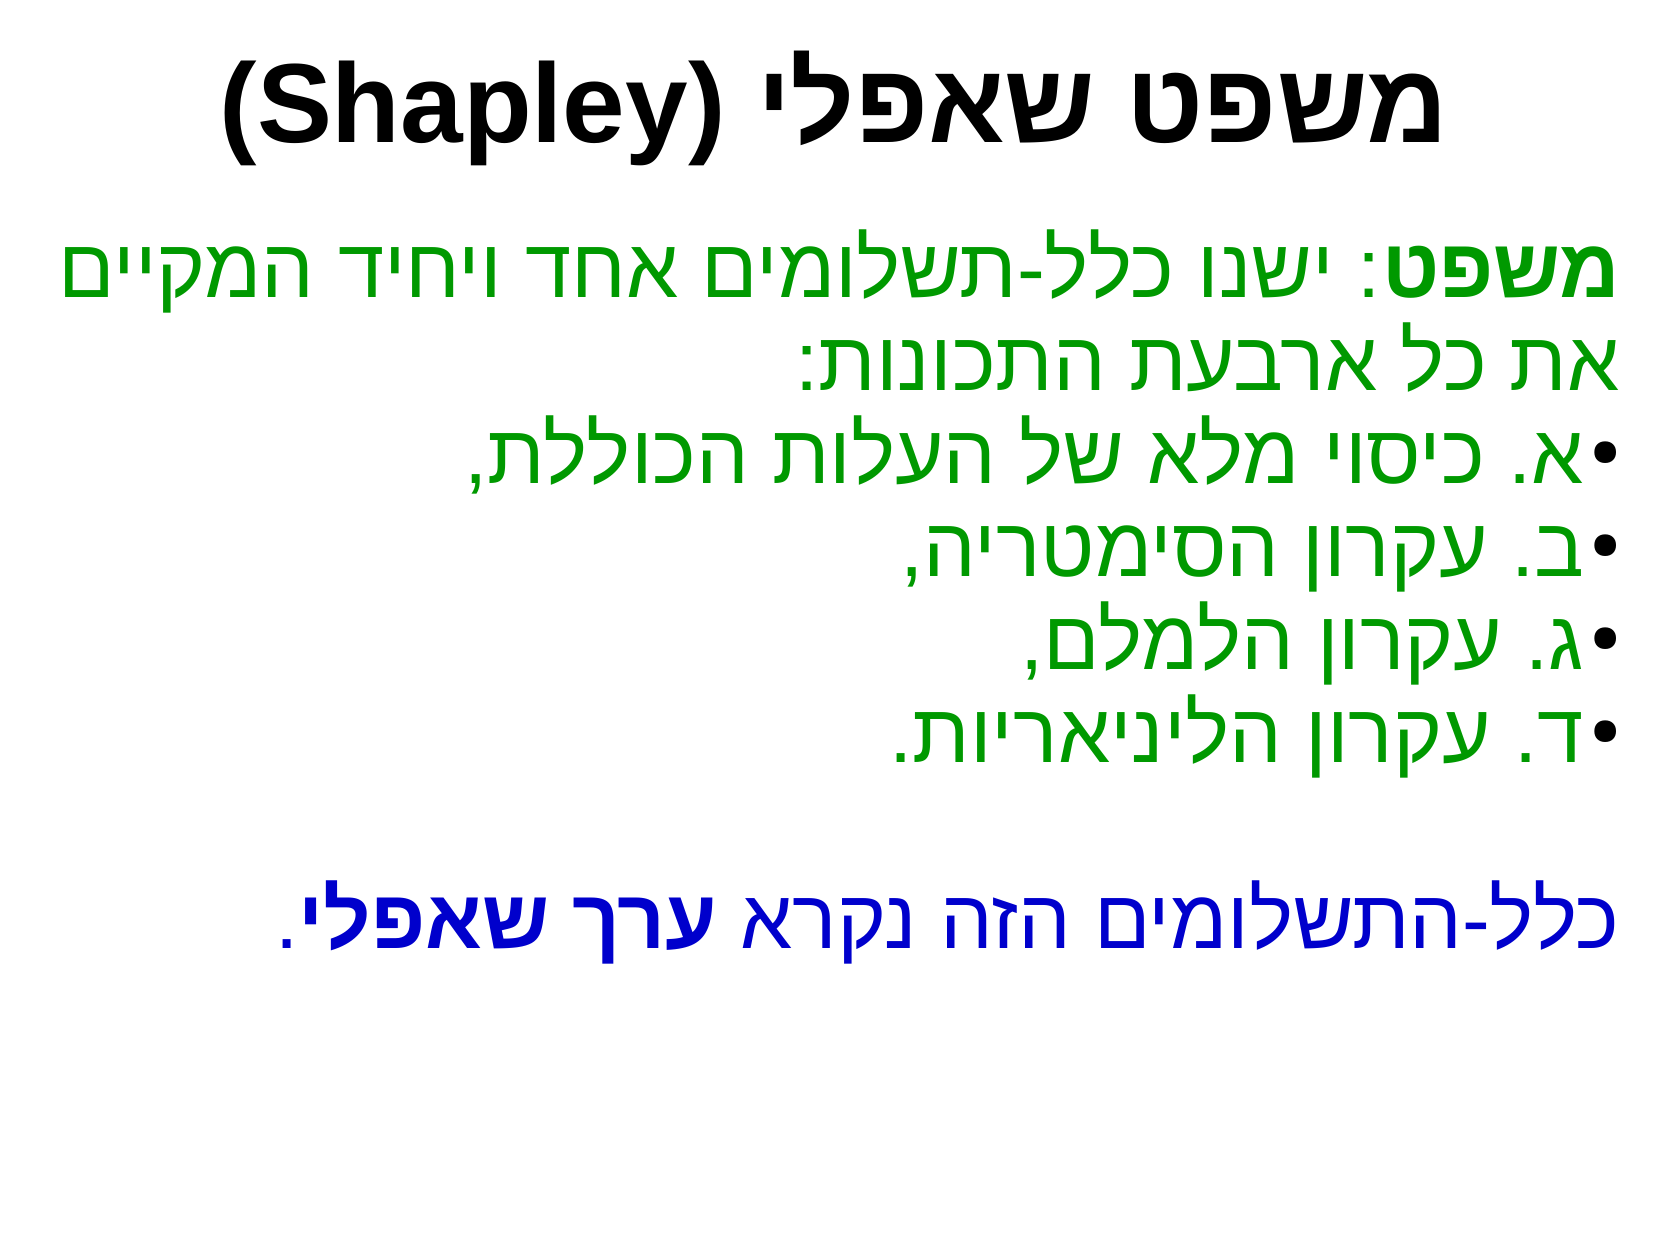

# משפט שאפלי (Shapley)
משפט: ישנו כלל-תשלומים אחד ויחיד המקיים את כל ארבעת התכונות:
א. כיסוי מלא של העלות הכוללת,
ב. עקרון הסימטריה,
ג. עקרון הלמלם,
ד. עקרון הליניאריות.
כלל-התשלומים הזה נקרא ערך שאפלי.